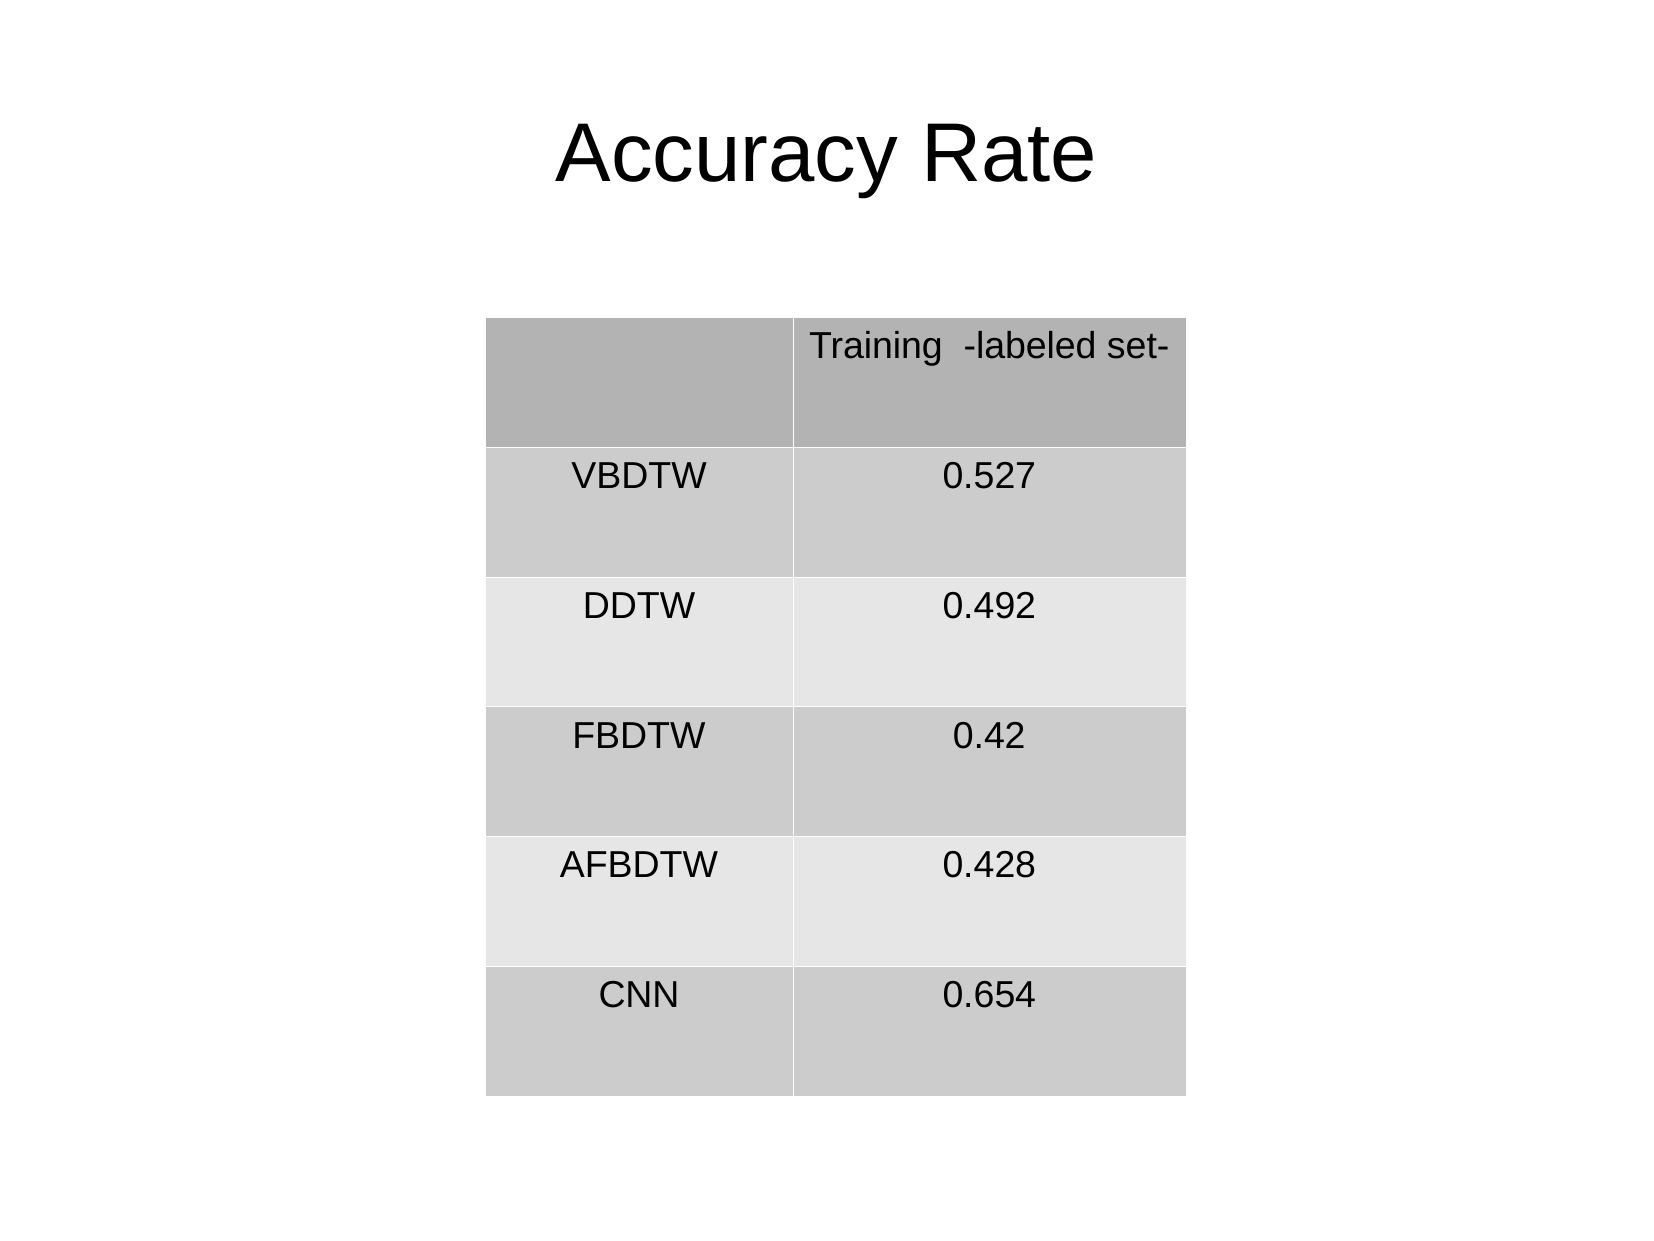

# Accuracy Rate
| | Training -labeled set- |
| --- | --- |
| VBDTW | 0.527 |
| DDTW | 0.492 |
| FBDTW | 0.42 |
| AFBDTW | 0.428 |
| CNN | 0.654 |